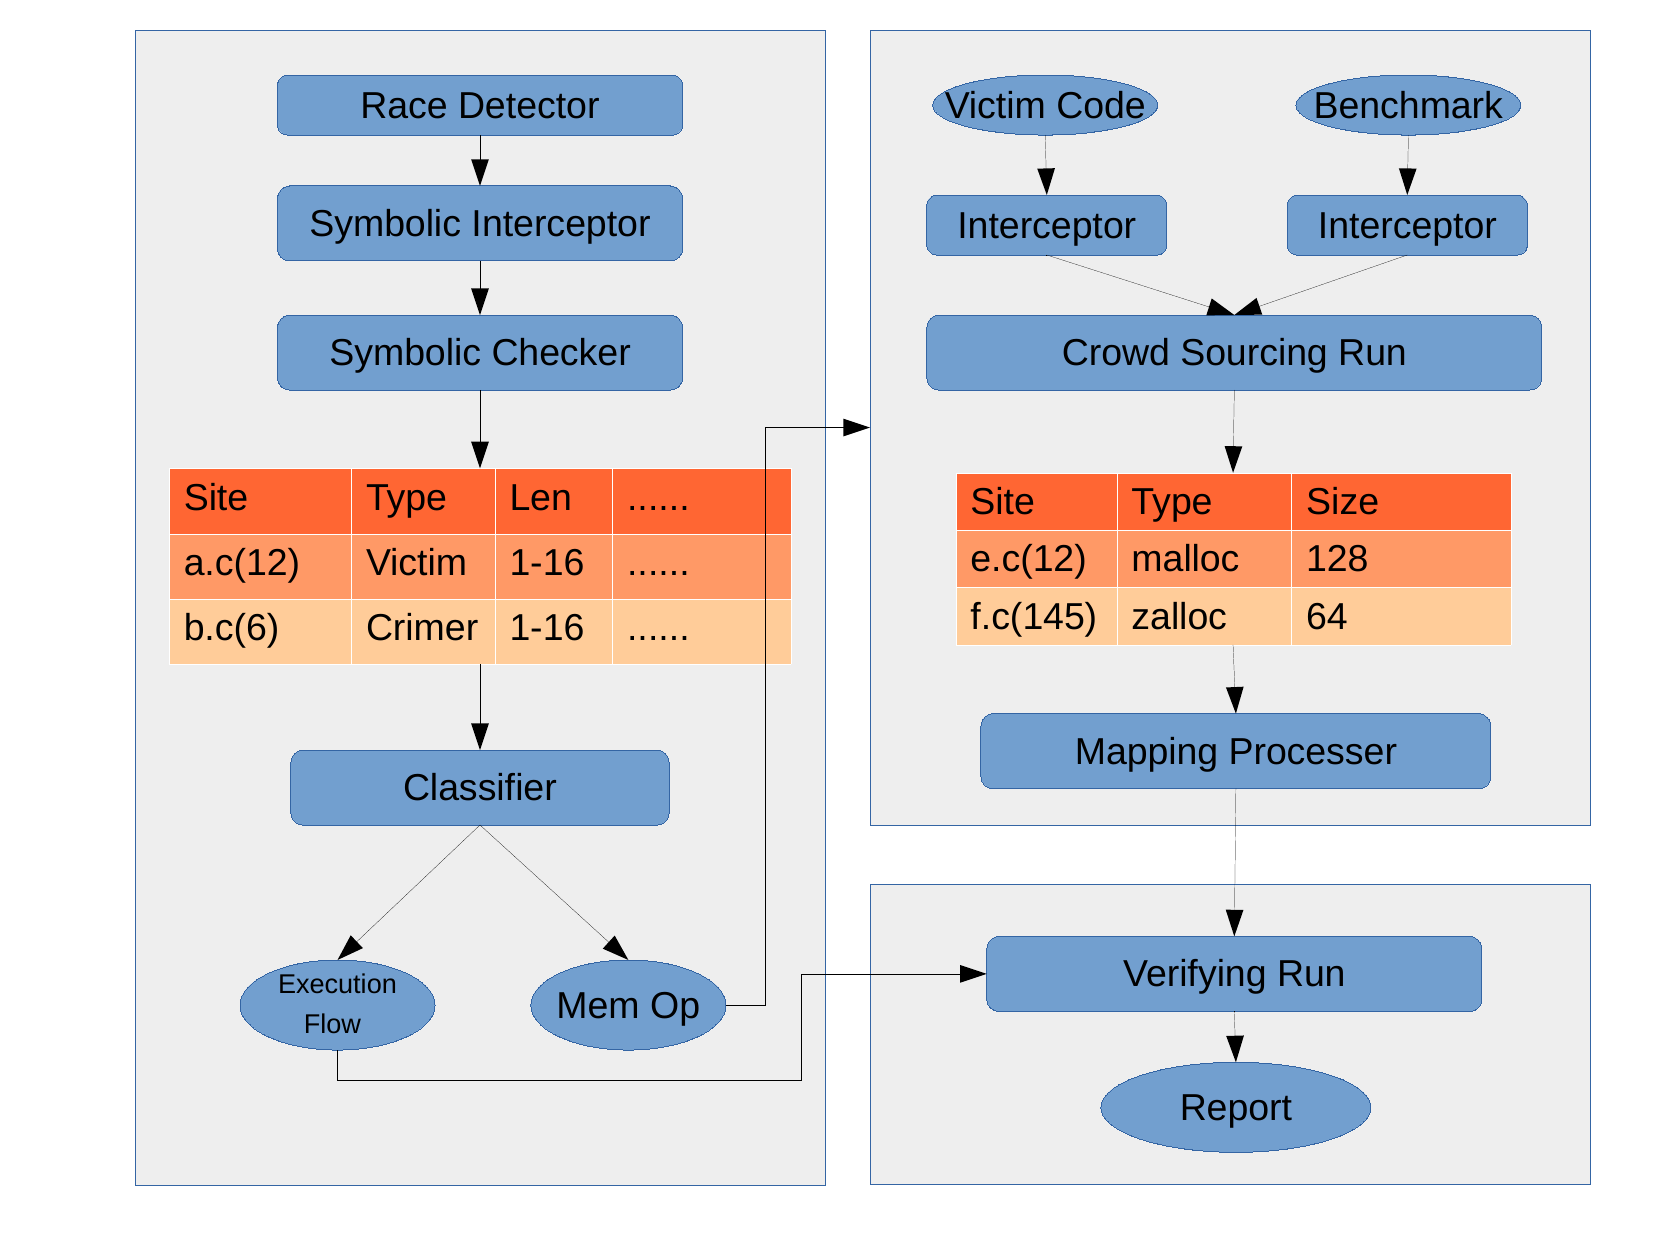

Race Detector
Victim Code
Benchmark
Symbolic Interceptor
Interceptor
Interceptor
Symbolic Checker
Crowd Sourcing Run
| Site | Type | Len | ...... |
| --- | --- | --- | --- |
| a.c(12) | Victim | 1-16 | ...... |
| b.c(6) | Crimer | 1-16 | ...... |
| Site | Type | Size |
| --- | --- | --- |
| e.c(12) | malloc | 128 |
| f.c(145) | zalloc | 64 |
Mapping Processer
Classifier
Verifying Run
Execution
Flow
Mem Op
Report